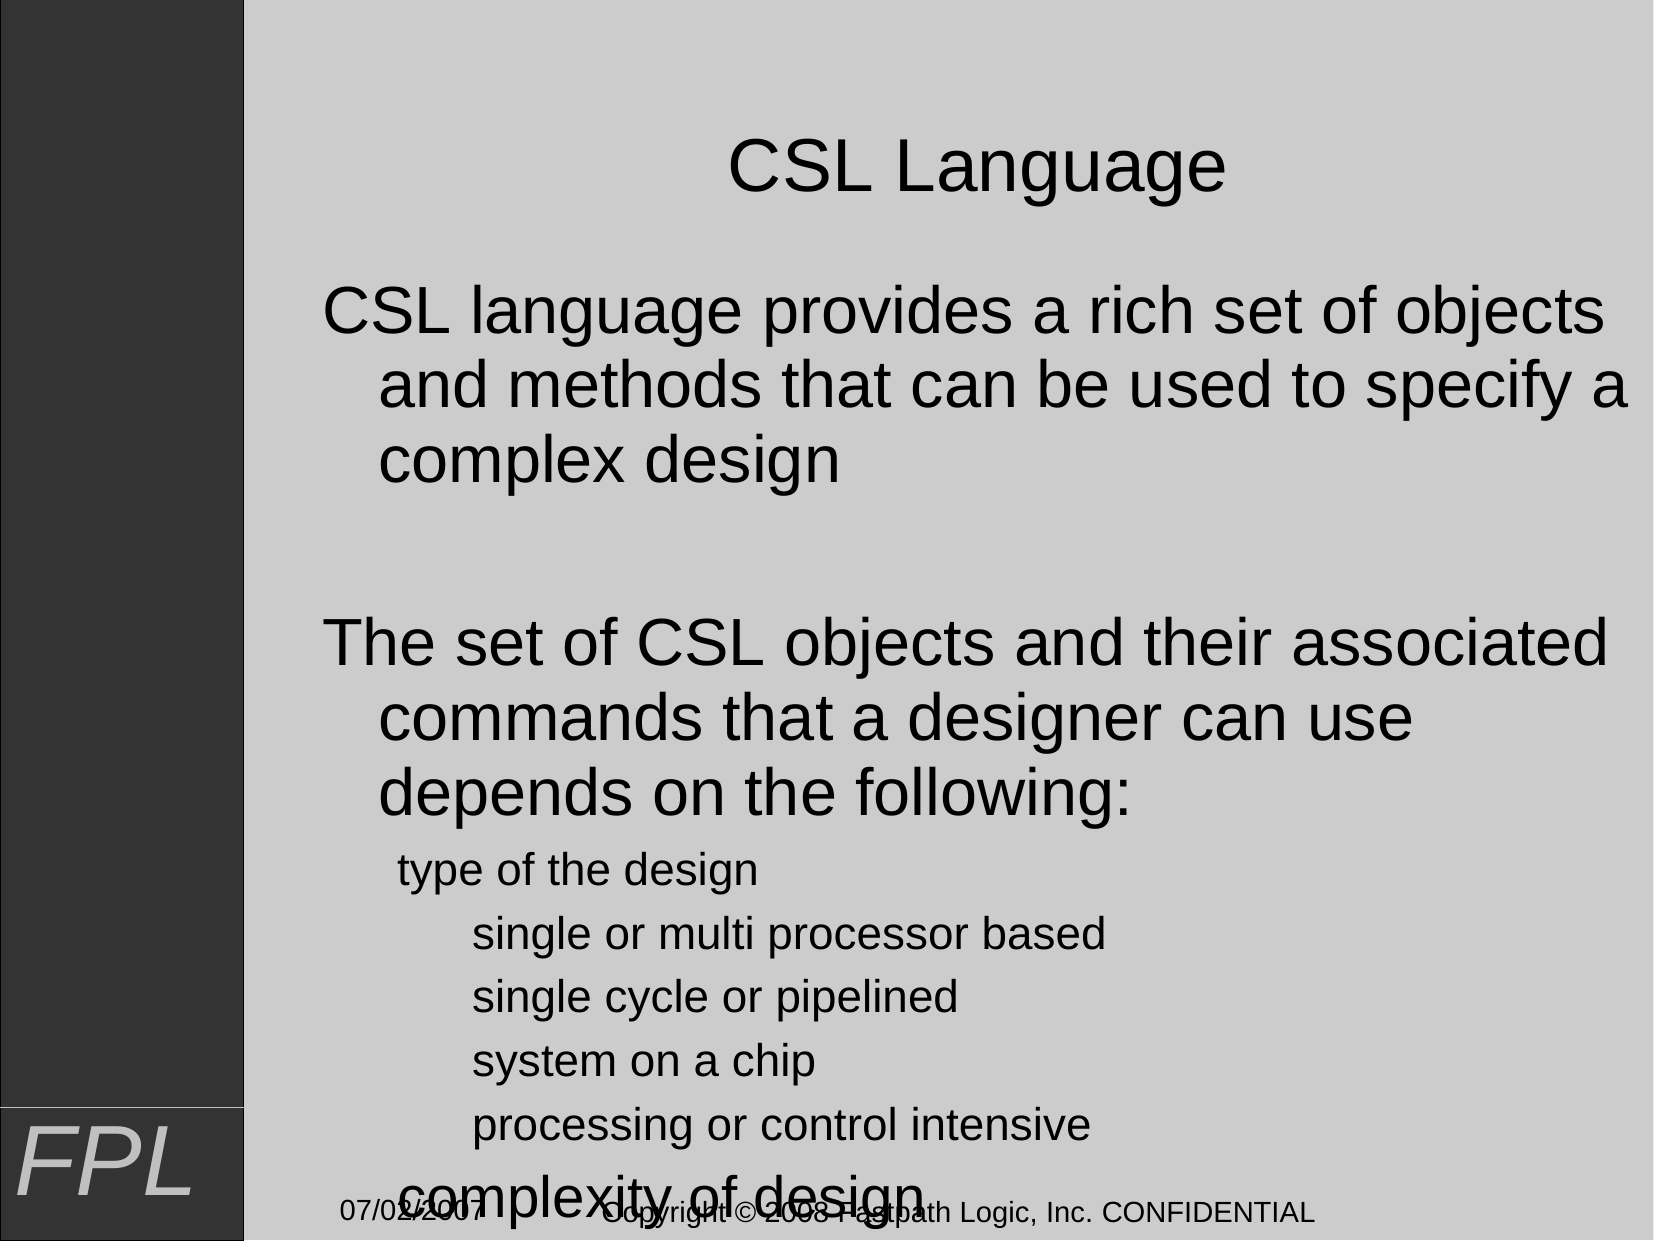

# CSL Language
CSL language provides a rich set of objects and methods that can be used to specify a complex design
The set of CSL objects and their associated commands that a designer can use depends on the following:
type of the design
single or multi processor based
single cycle or pipelined
system on a chip
processing or control intensive
complexity of design
embedded functionality
available CSL component libraries
07/02/2007
© 2007 FASTPATH LOGIC INC.